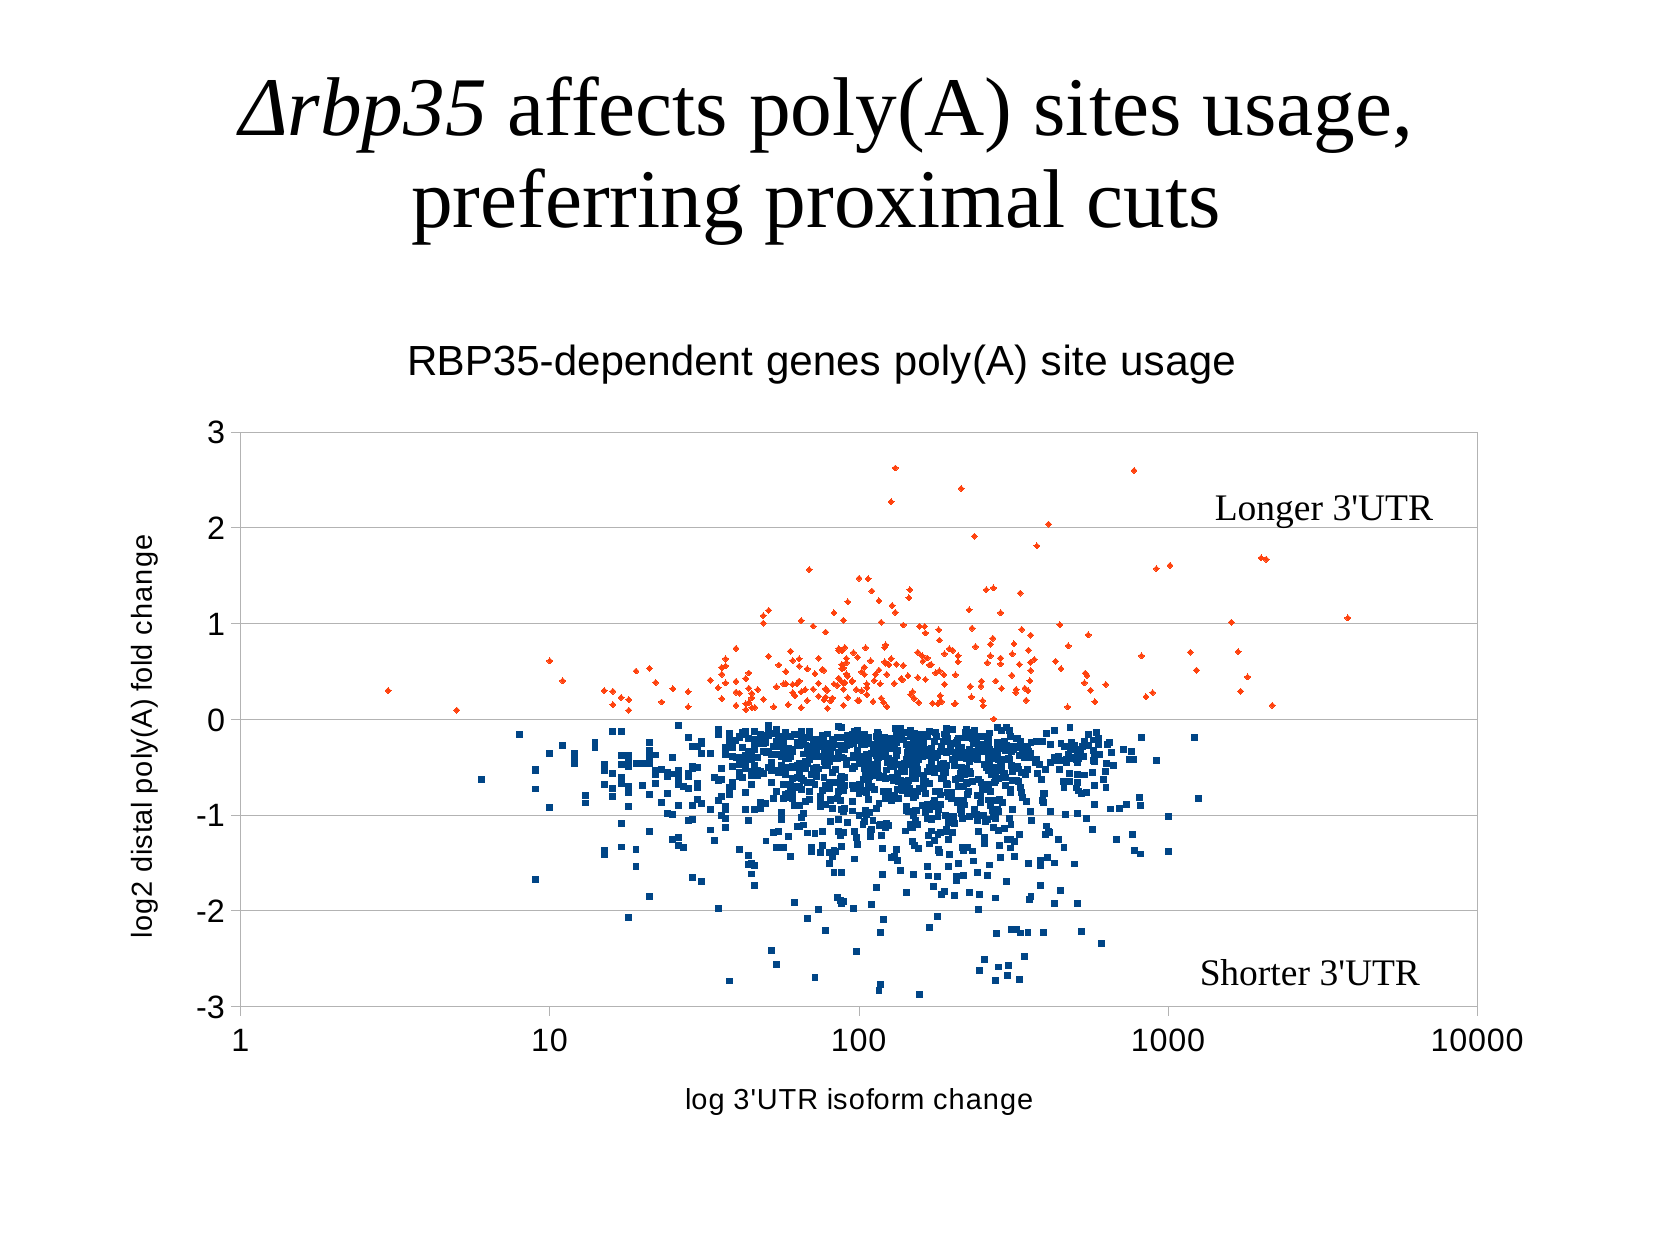

# Δrbp35 affects poly(A) sites usage, preferring proximal cuts
### Chart: RBP35-dependent genes poly(A) site usage
| Category | Column C | Column C |
|---|---|---|Longer 3'UTR
Shorter 3'UTR